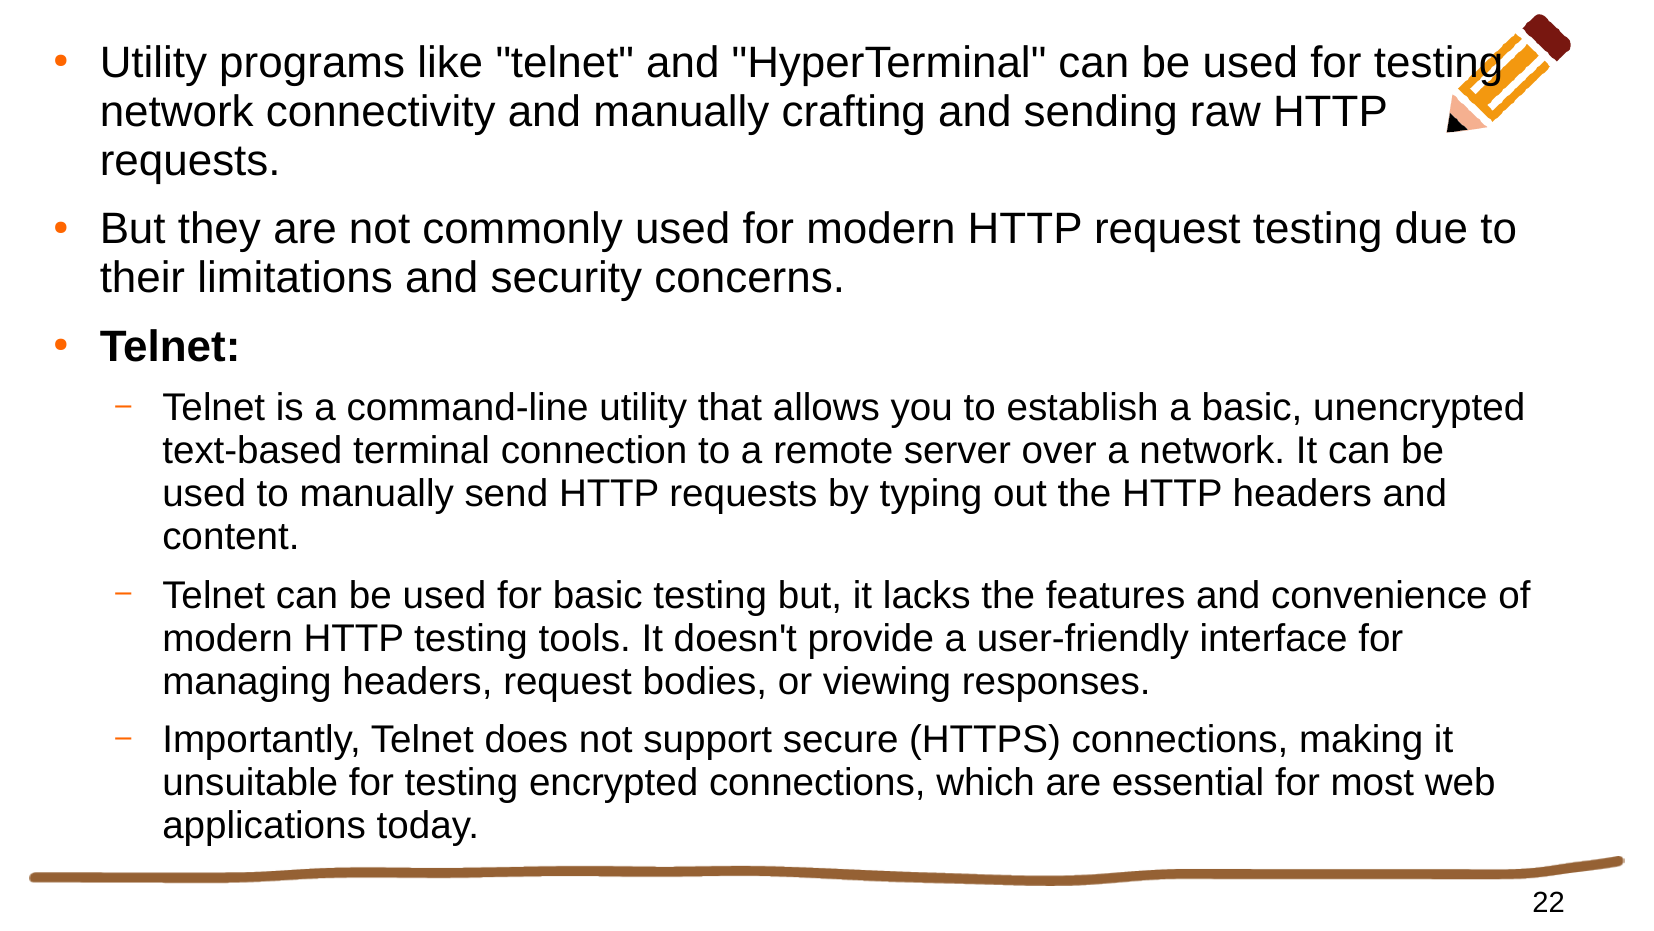

# Utility programs like "telnet" and "HyperTerminal" can be used for testing network connectivity and manually crafting and sending raw HTTP requests.
But they are not commonly used for modern HTTP request testing due to their limitations and security concerns.
Telnet:
Telnet is a command-line utility that allows you to establish a basic, unencrypted text-based terminal connection to a remote server over a network. It can be used to manually send HTTP requests by typing out the HTTP headers and content.
Telnet can be used for basic testing but, it lacks the features and convenience of modern HTTP testing tools. It doesn't provide a user-friendly interface for managing headers, request bodies, or viewing responses.
Importantly, Telnet does not support secure (HTTPS) connections, making it unsuitable for testing encrypted connections, which are essential for most web applications today.
22